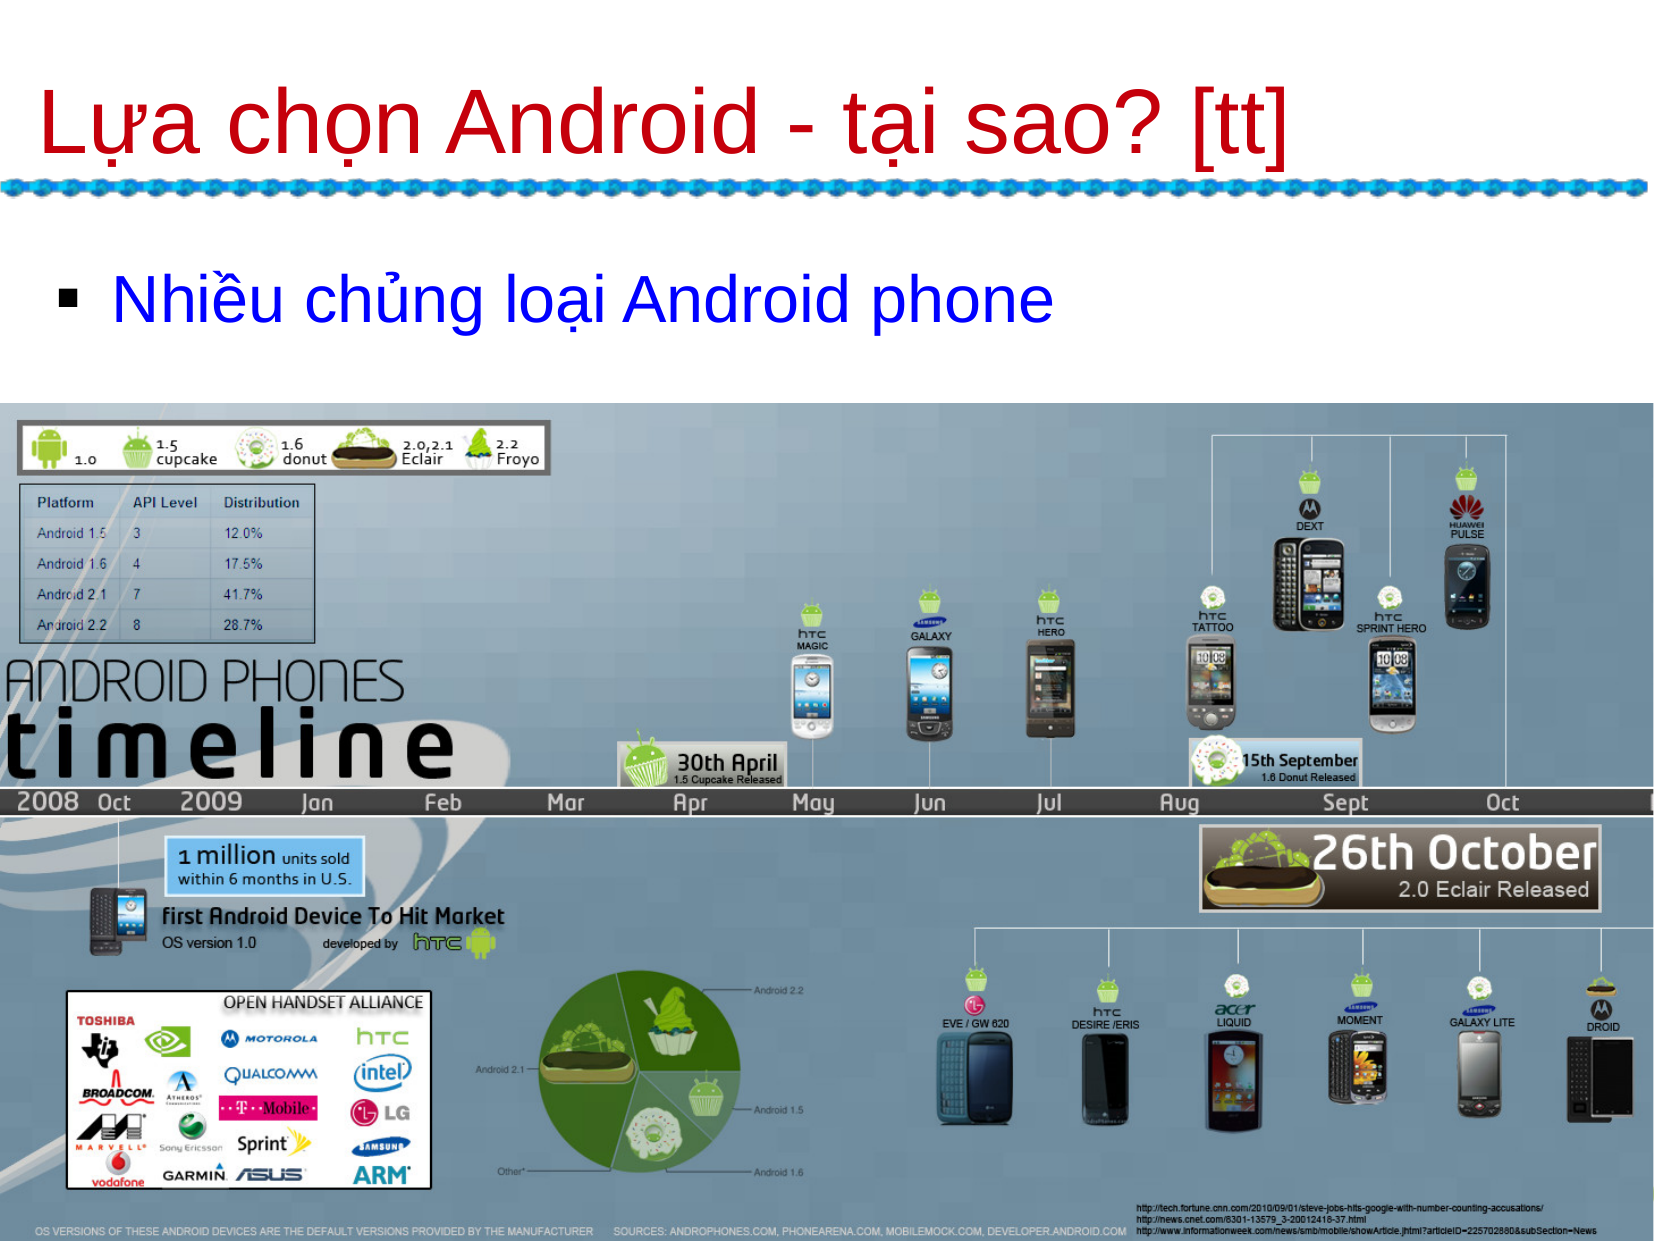

# Lựa chọn Android - tại sao? [tt]
Nhiều chủng loại Android phone